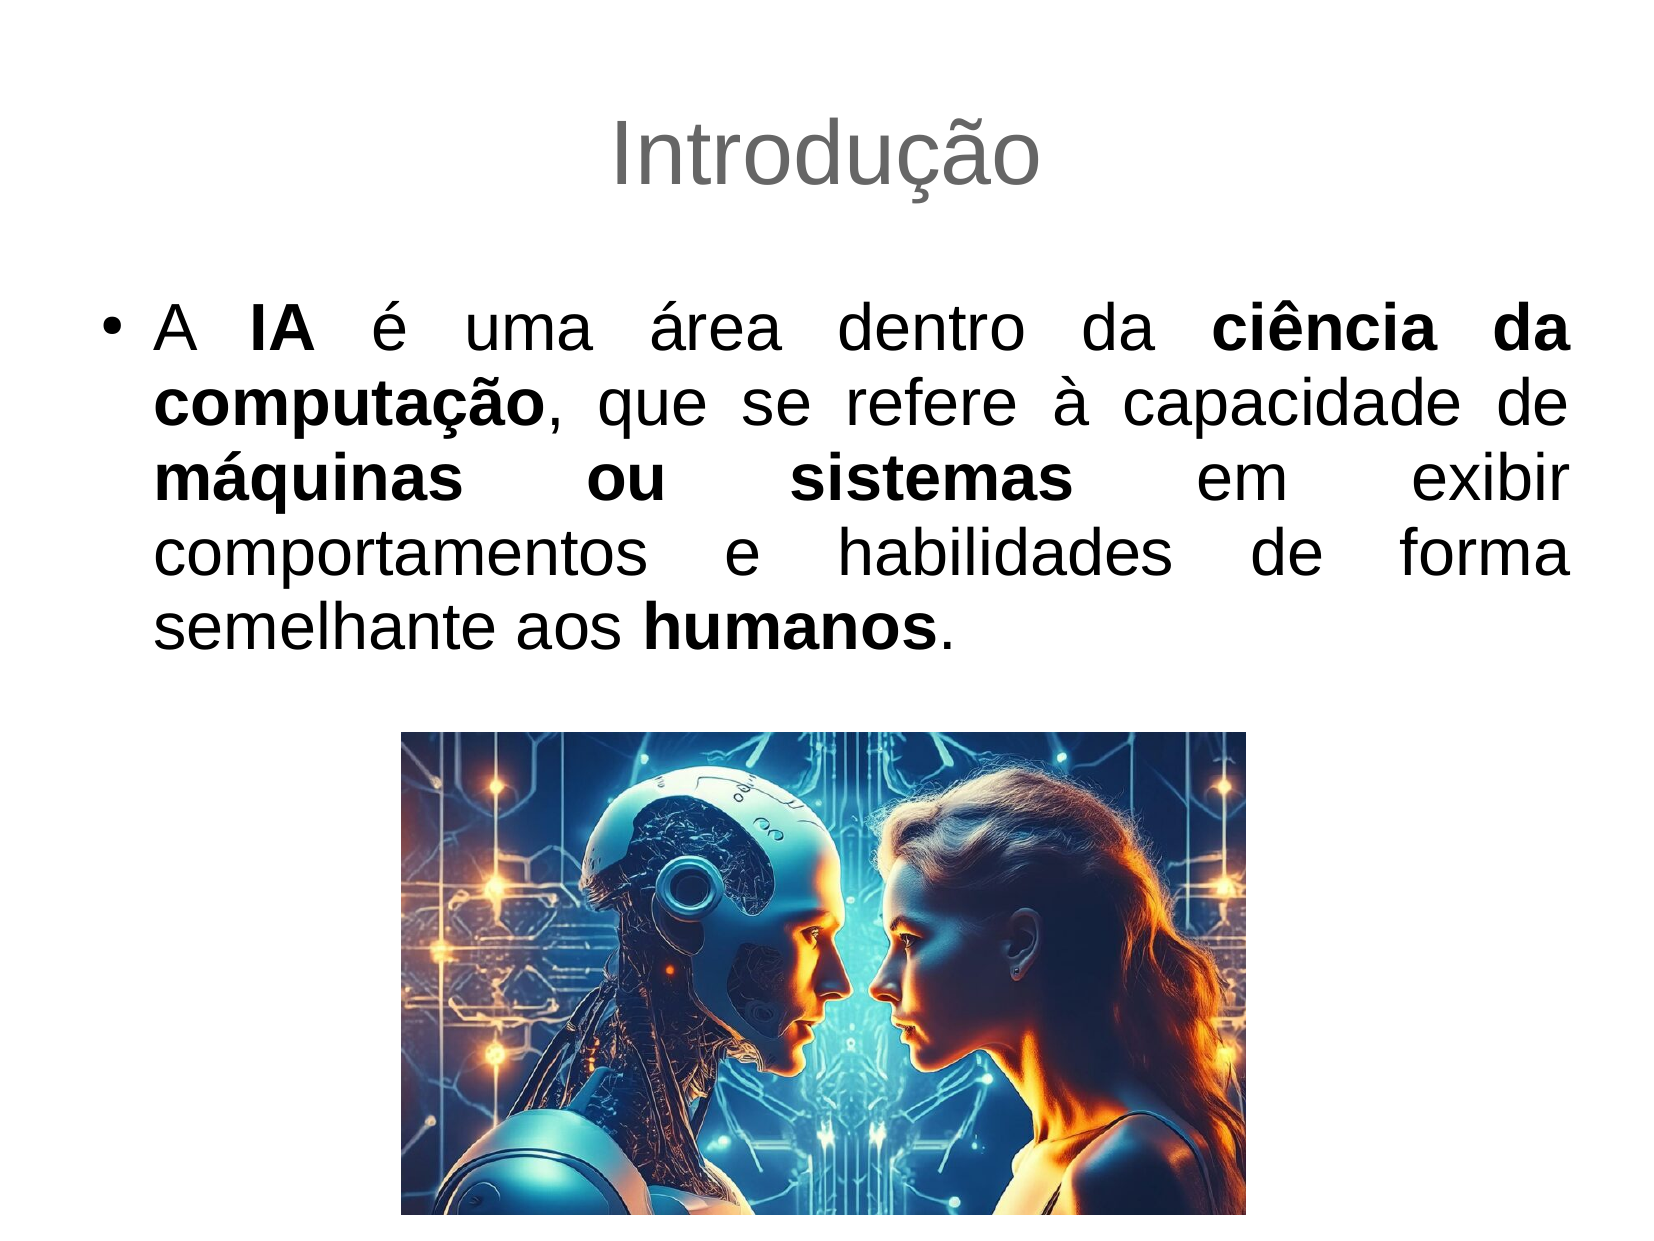

# Introdução
A IA é uma área dentro da ciência da computação, que se refere à capacidade de máquinas ou sistemas em exibir comportamentos e habilidades de forma semelhante aos humanos.